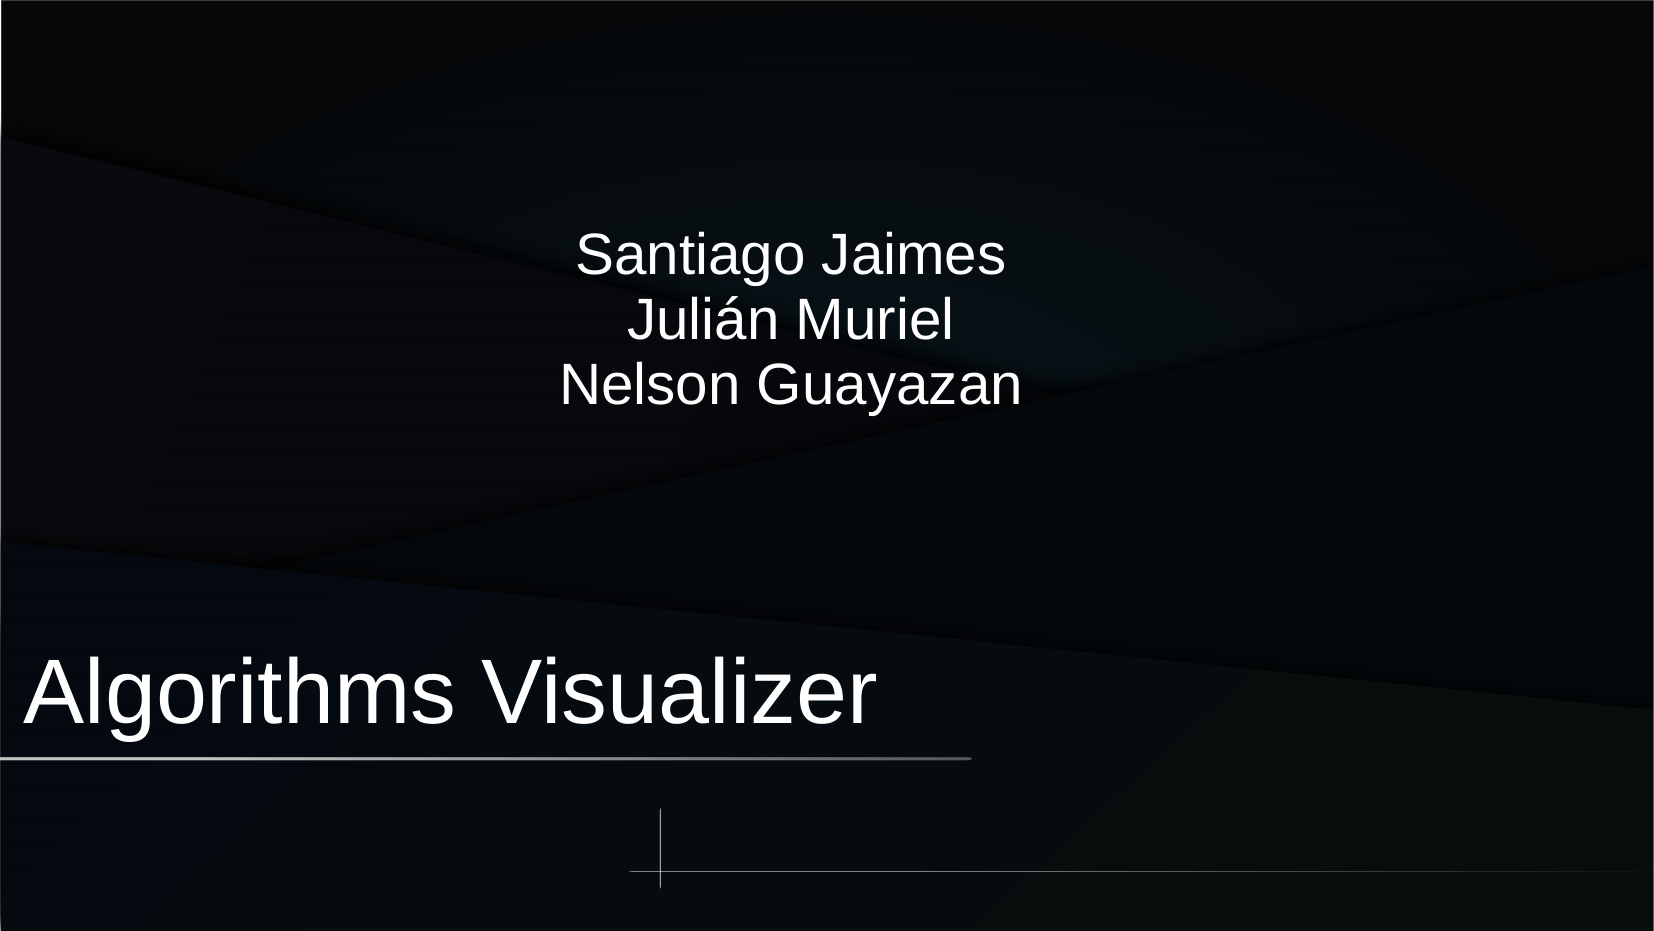

Santiago Jaimes
Julián Muriel
Nelson Guayazan
# Algorithms Visualizer